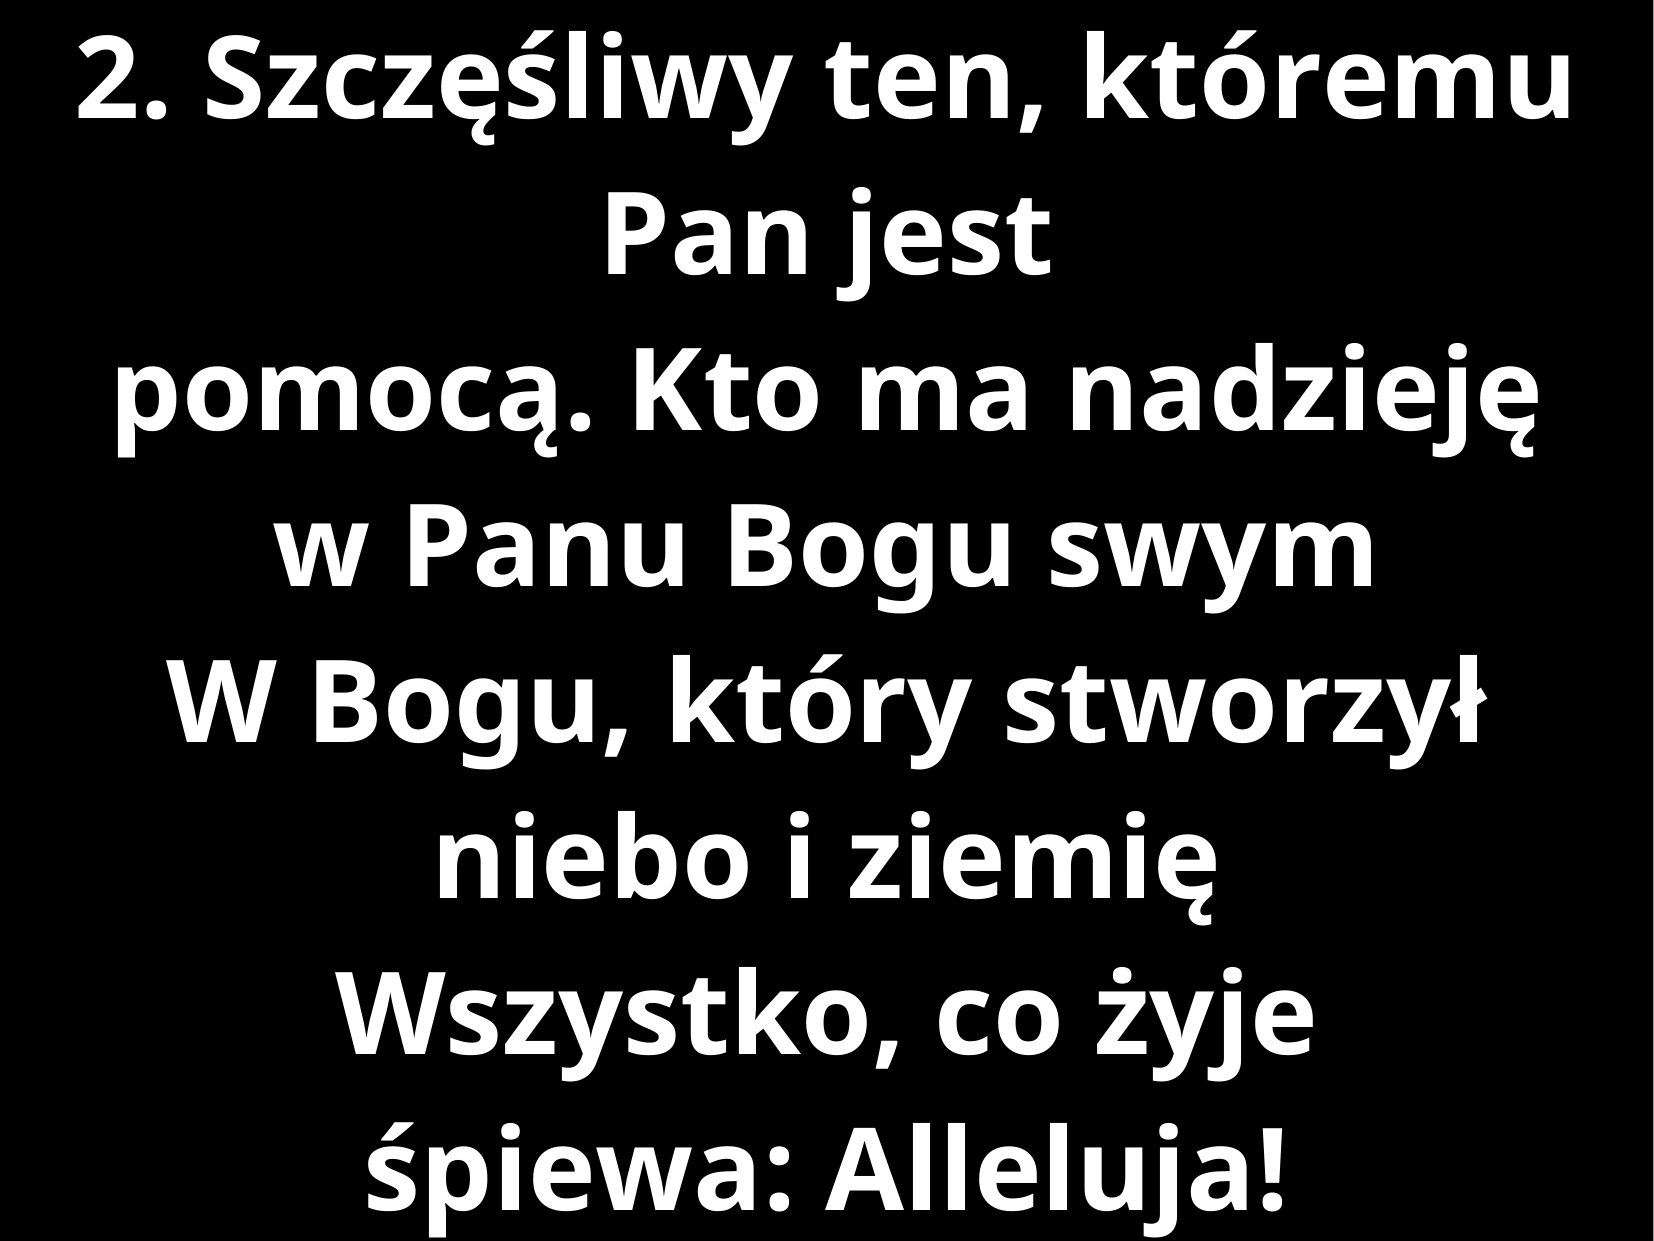

# 2. Szczęśliwy ten, któremu Pan jest pomocą. Kto ma nadzieję w Panu Bogu swym W Bogu, który stworzył niebo i ziemię Wszystko, co żyje śpiewa: Alleluja!